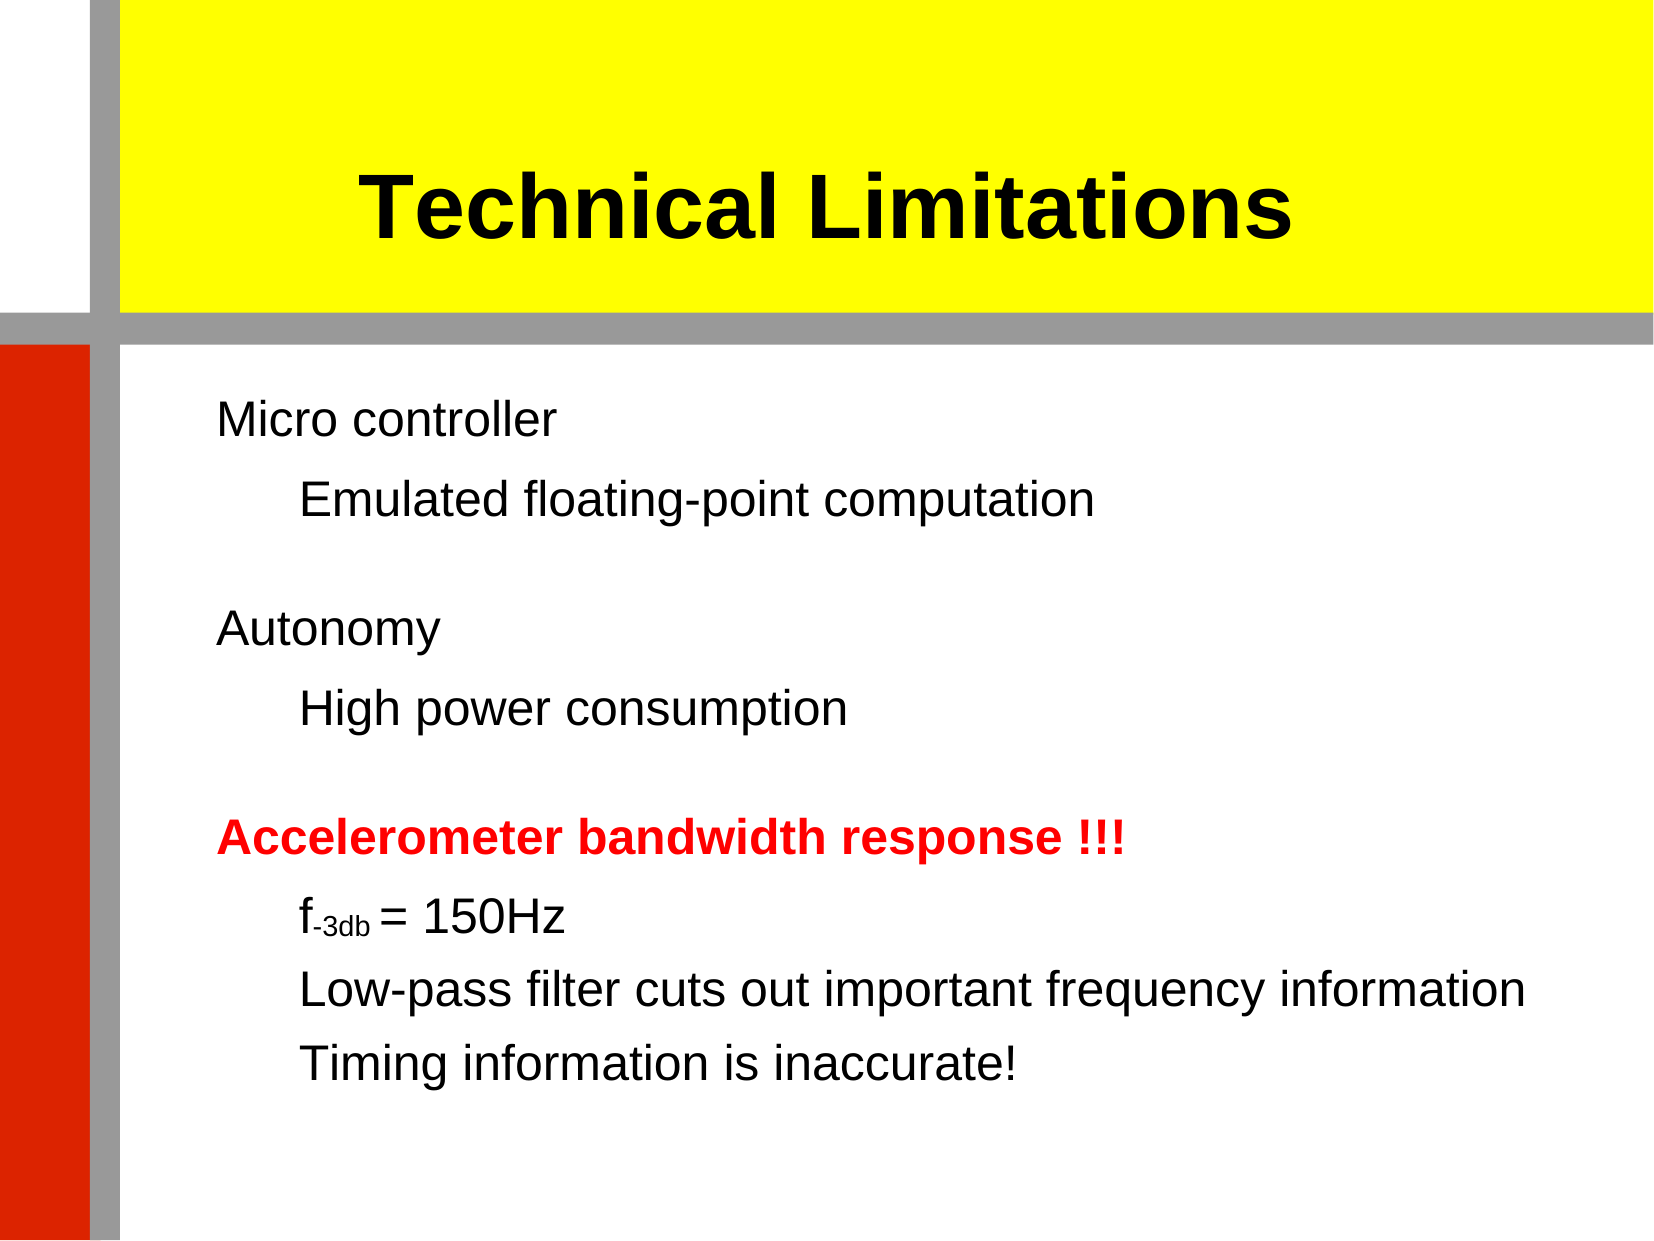

# Technical Limitations
Micro controller
Emulated floating-point computation
Autonomy
High power consumption
Accelerometer bandwidth response !!!
f-3db = 150Hz
Low-pass filter cuts out important frequency information
Timing information is inaccurate!